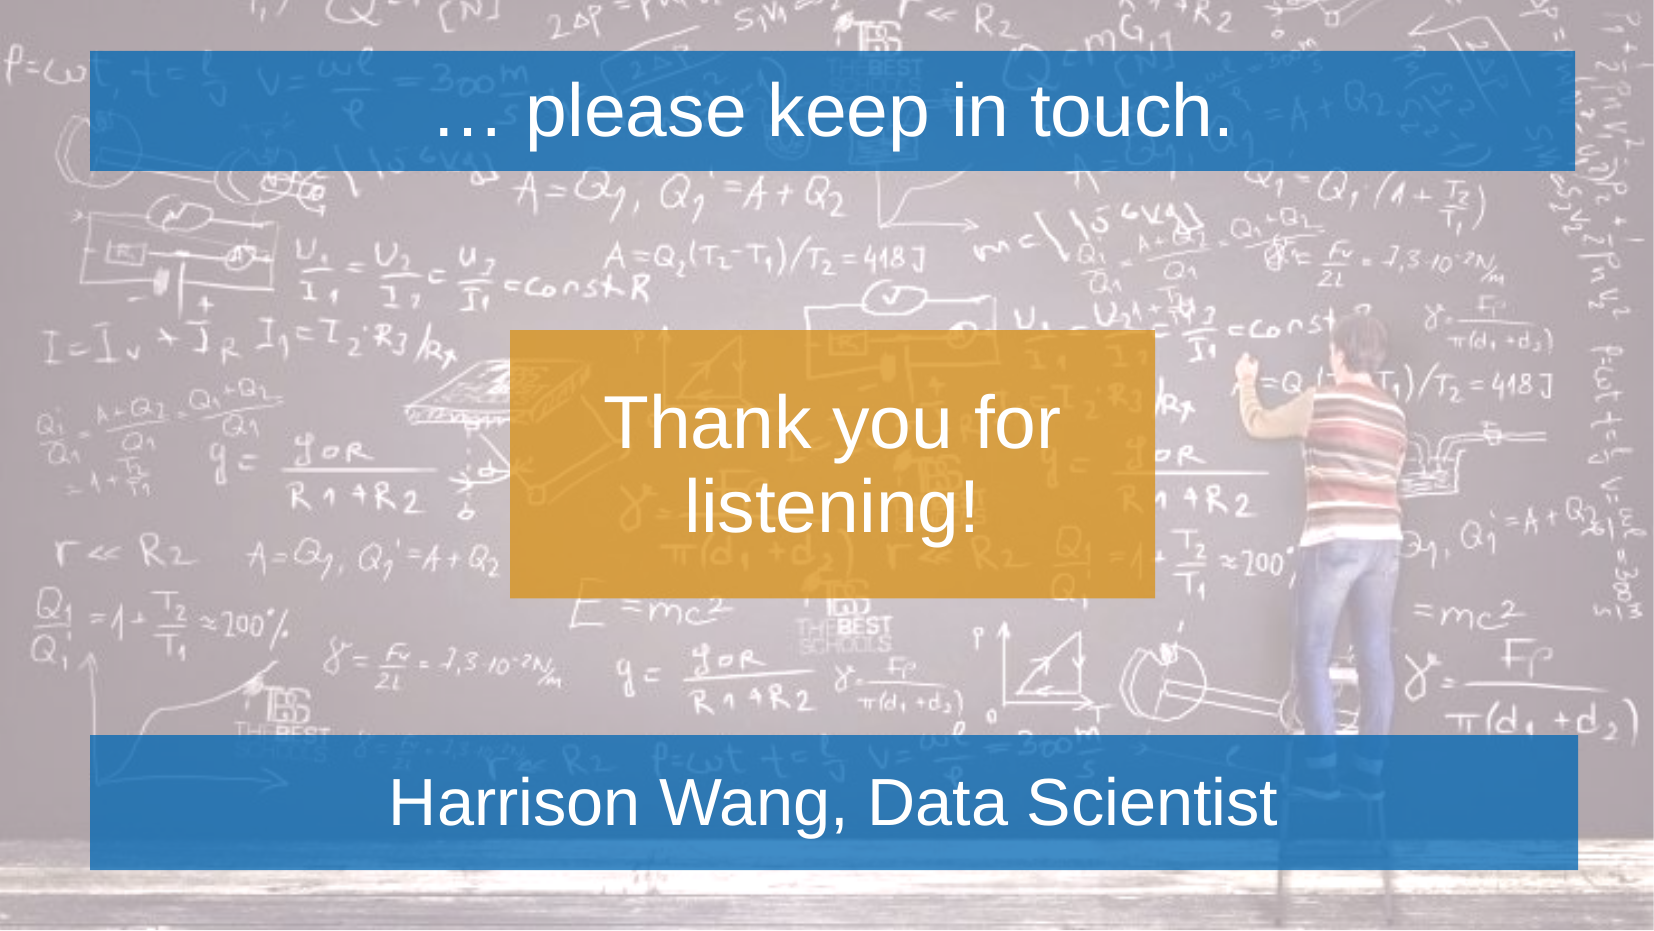

# … please keep in touch.
Thank you for listening!
Harrison Wang, Data Scientist